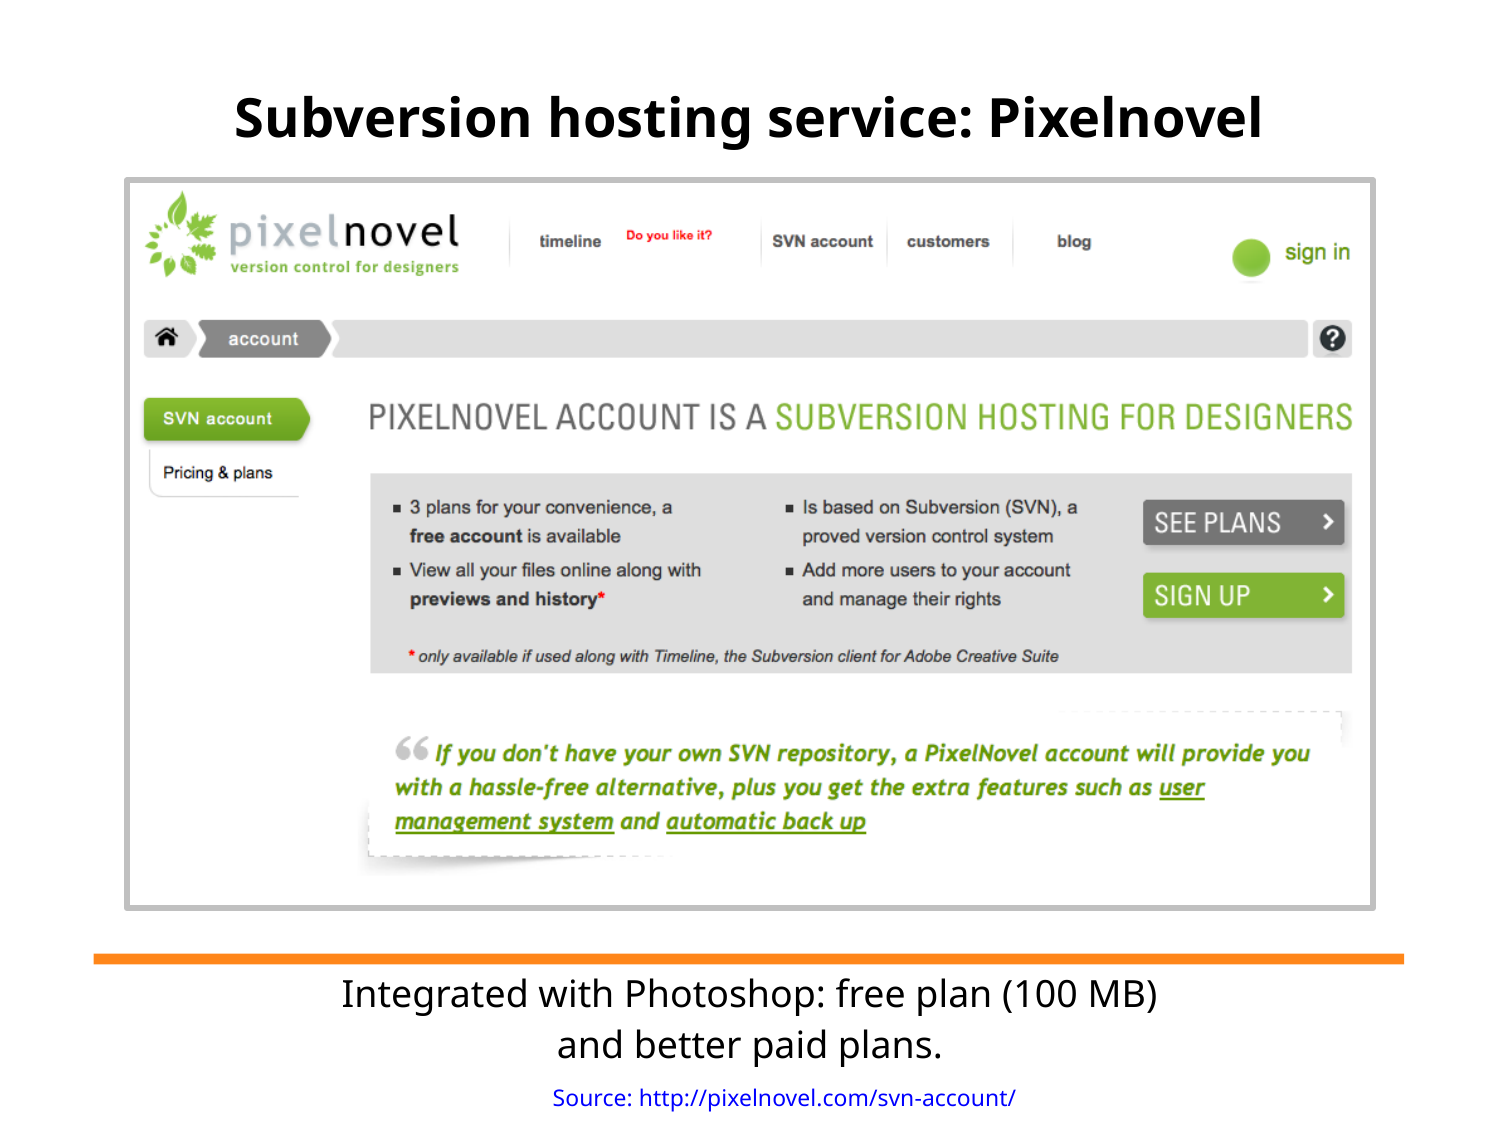

# Subversion hosting service: Pixelnovel
Integrated with Photoshop: free plan (100 MB) and better paid plans.
Source: http://pixelnovel.com/svn-account/